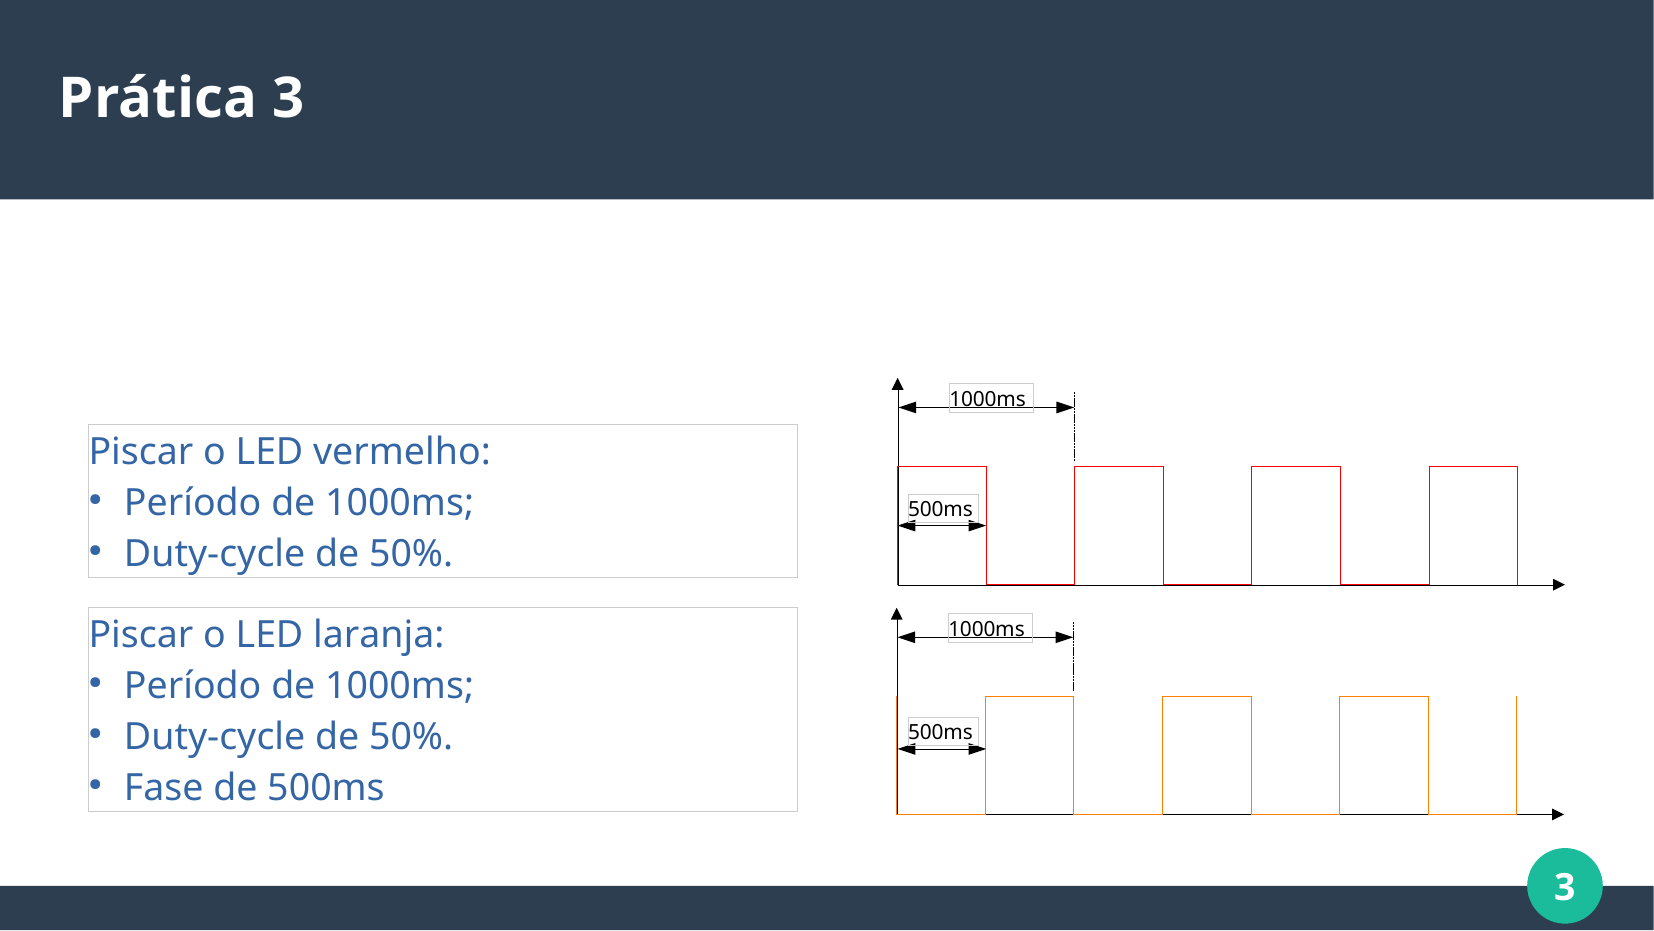

# Prática 3
1000ms
Piscar o LED vermelho:
Período de 1000ms;
Duty-cycle de 50%.
500ms
Piscar o LED laranja:
Período de 1000ms;
Duty-cycle de 50%.
Fase de 500ms
1000ms
500ms